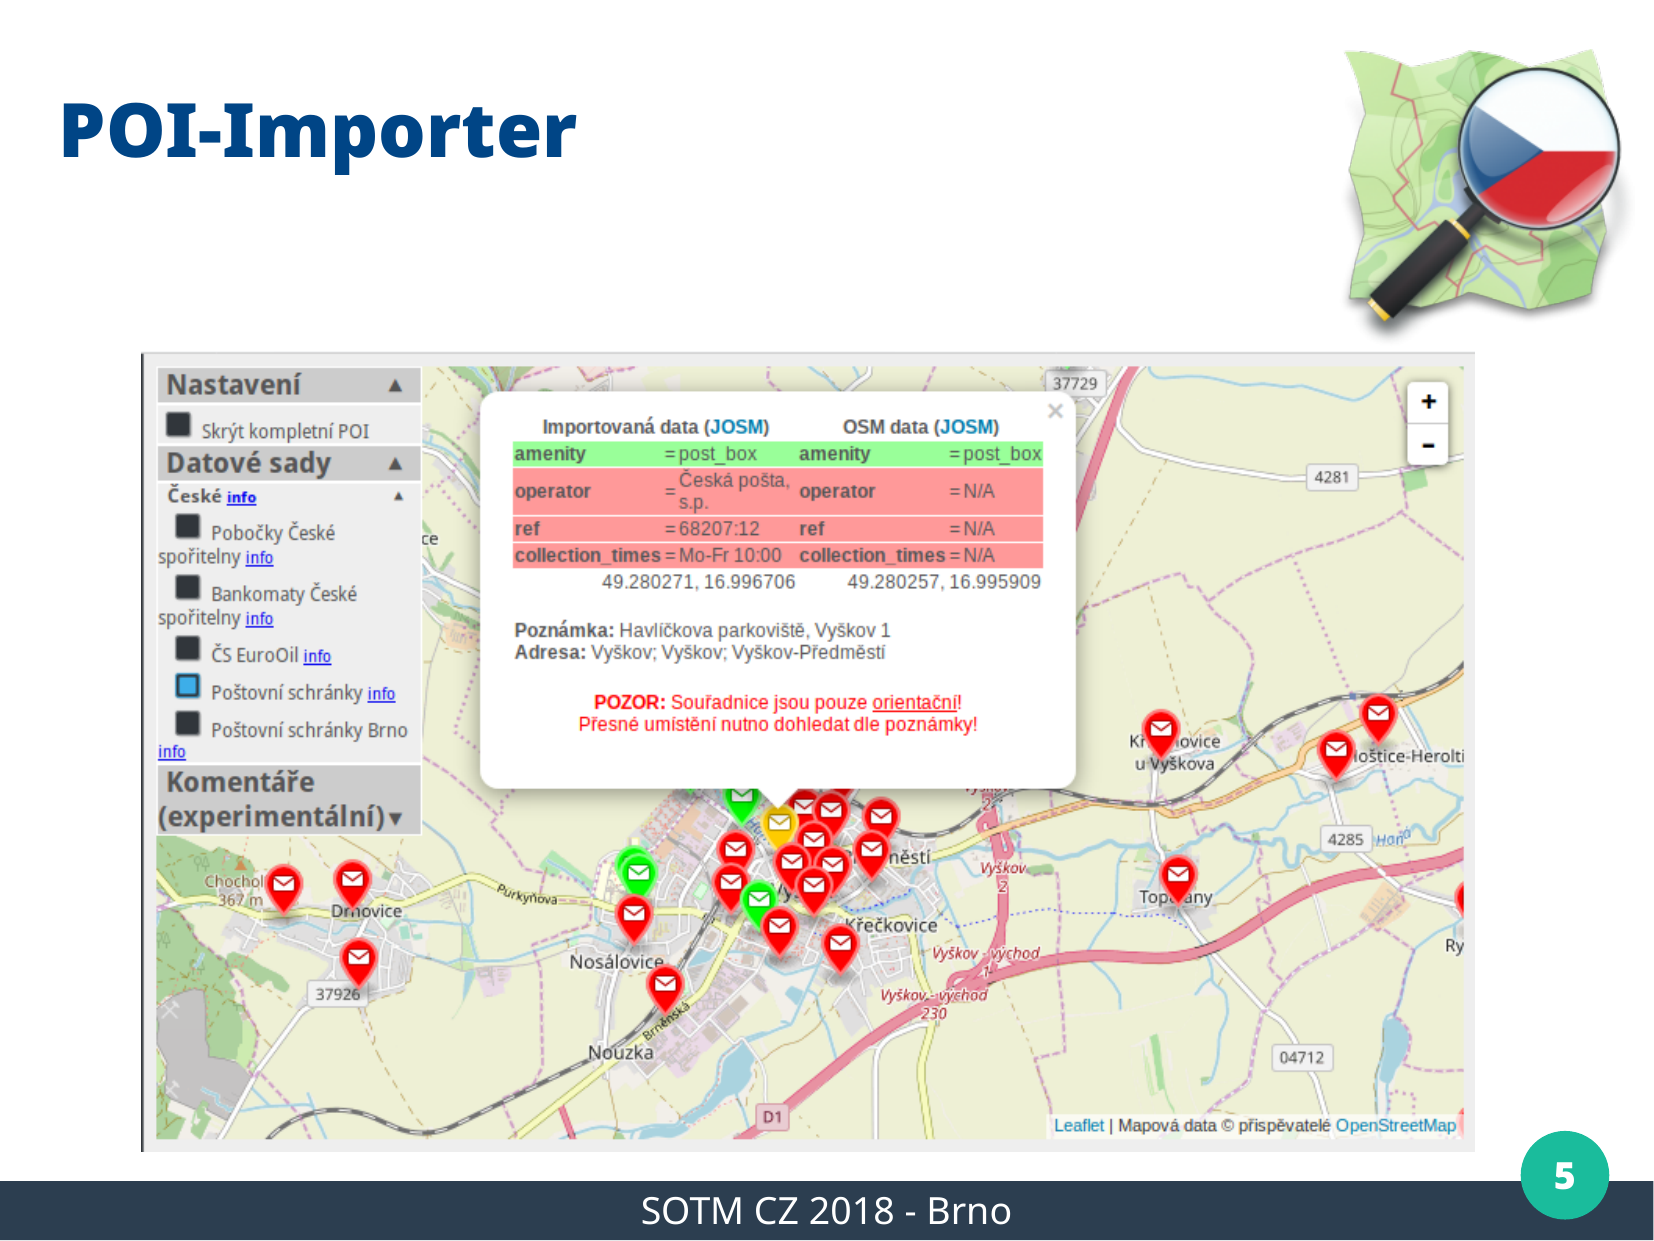

# POI-Importer
5
SOTM CZ 2018 - Brno